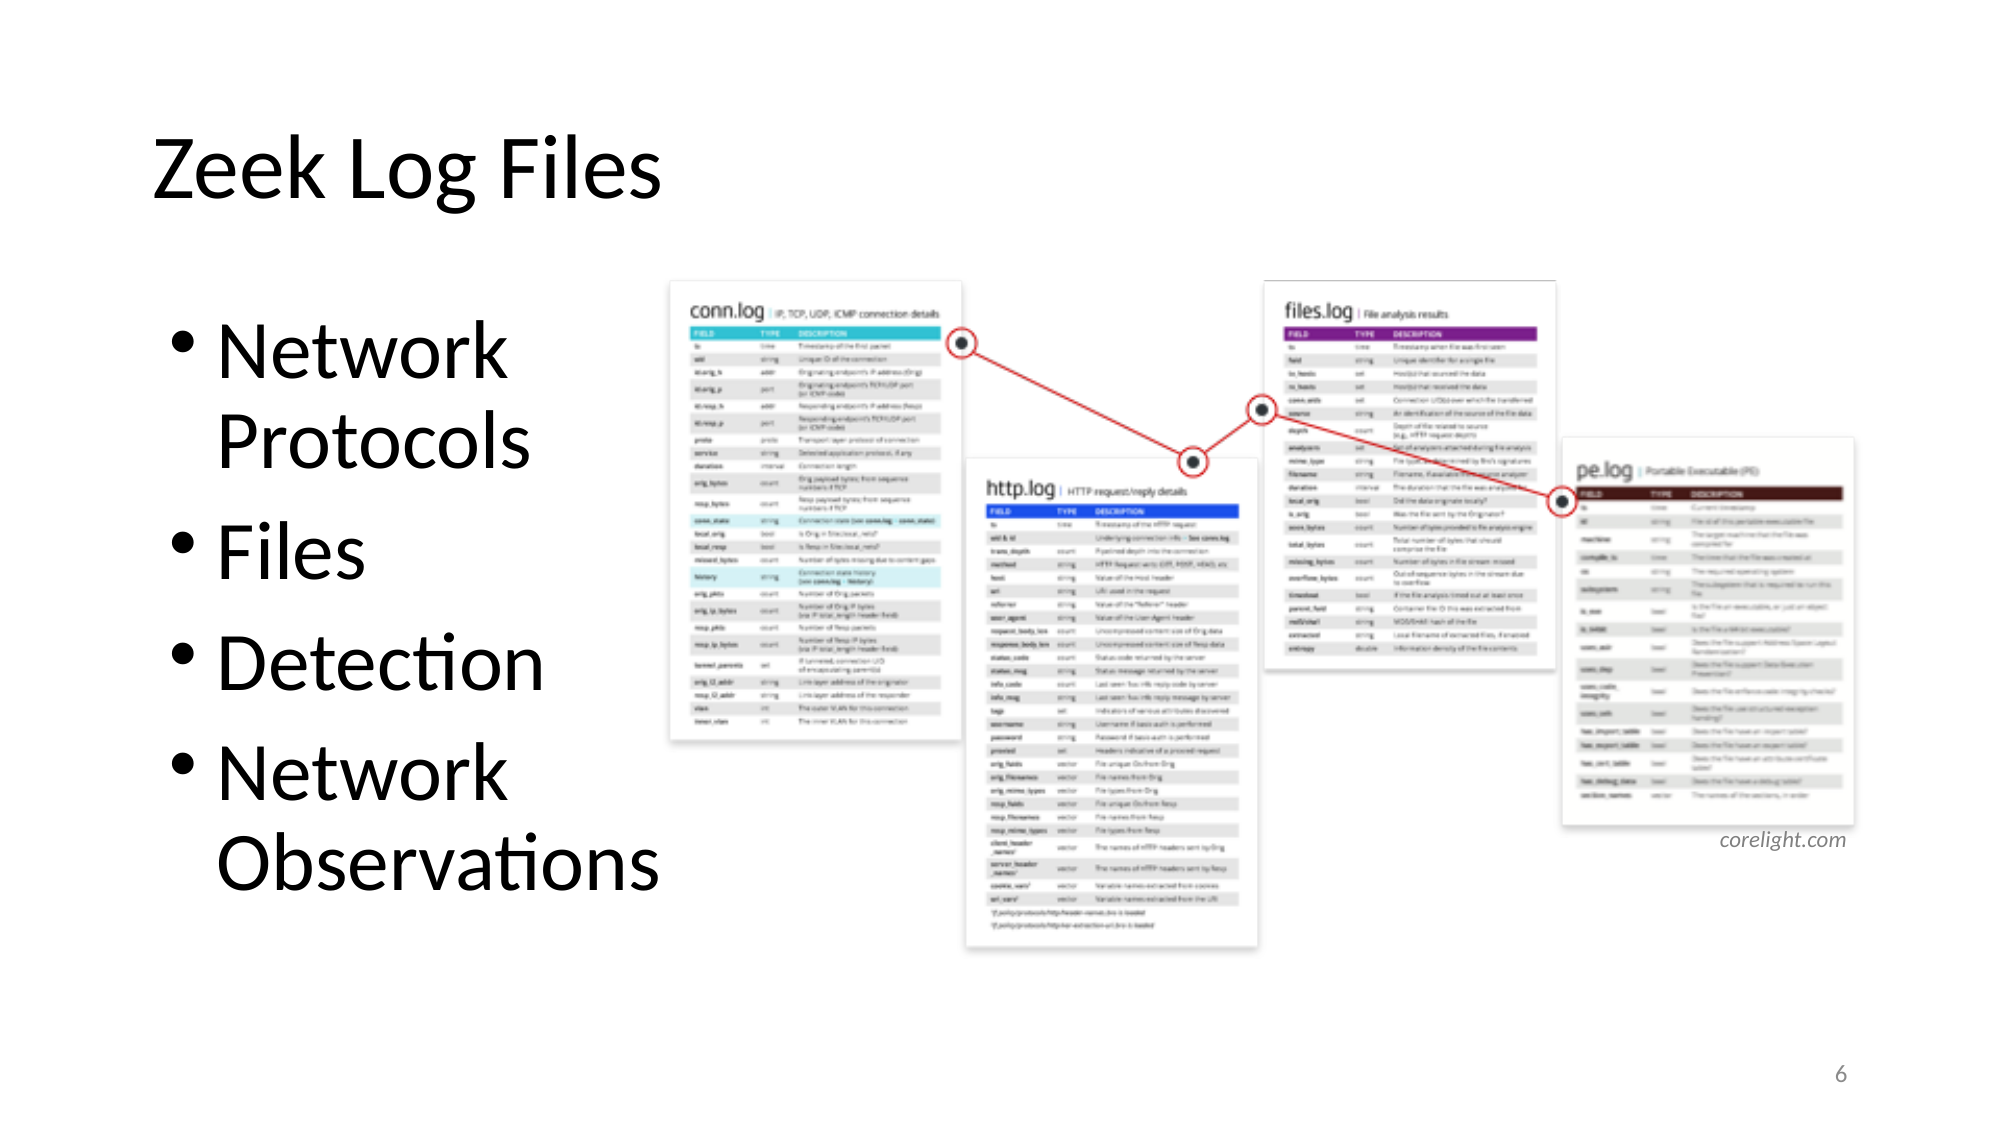

# Zeek Log Files
corelight.com
Network
Protocols
Files
Detection
Network
Observations
6